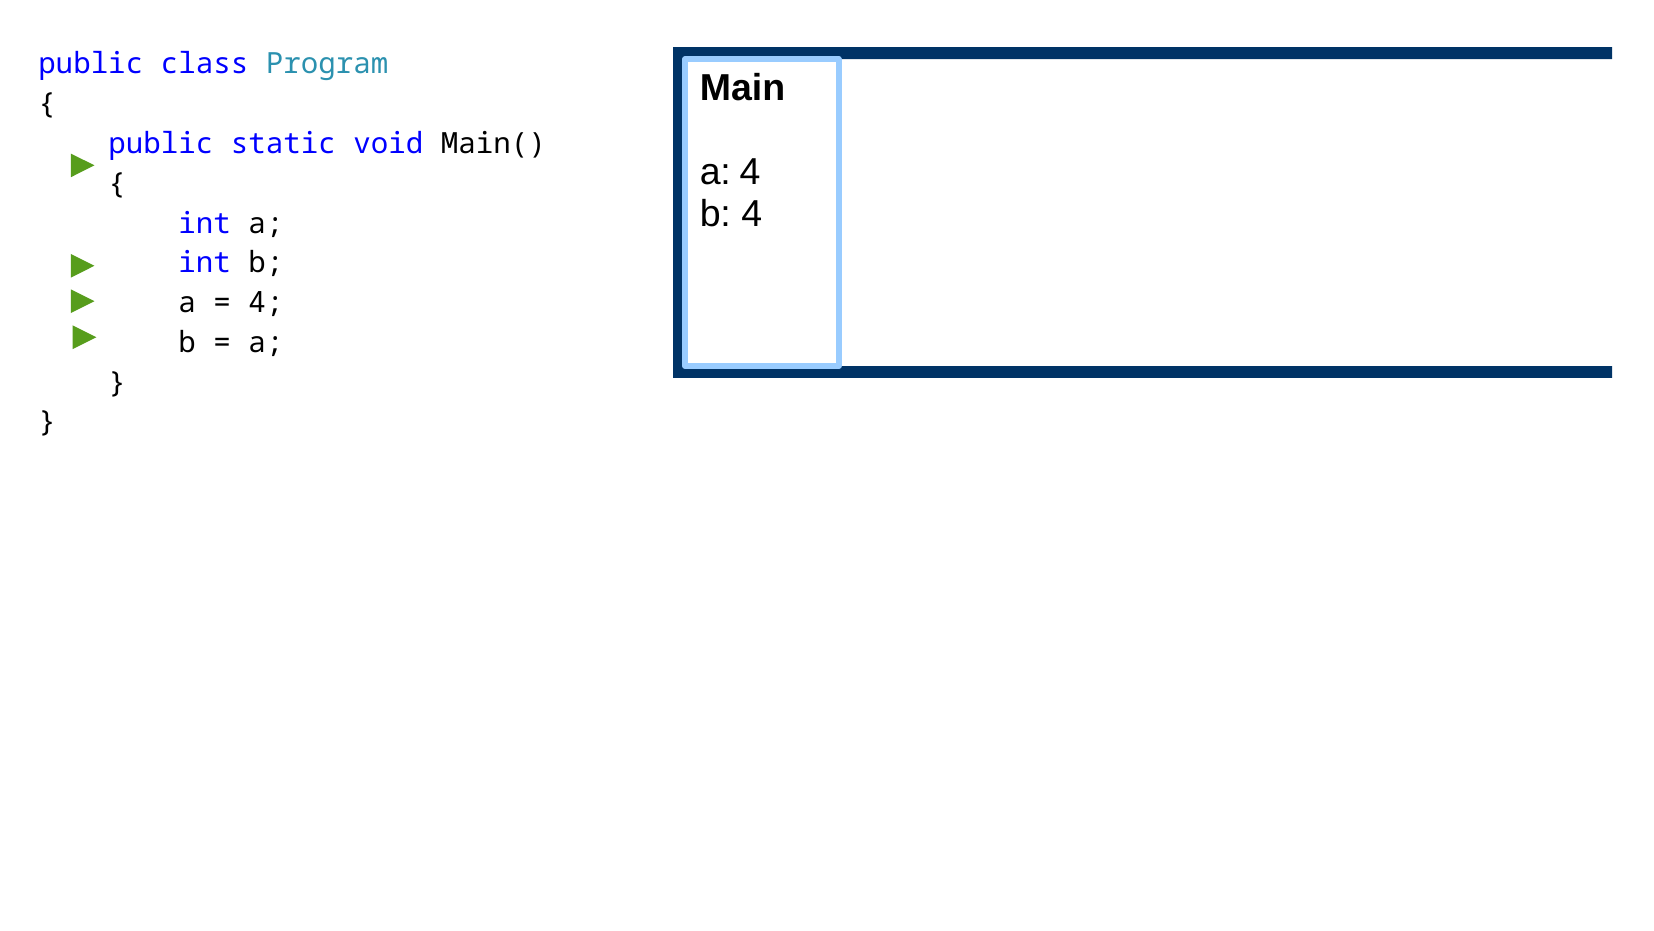

public class Program
{
 public static void Main()
 {
 int a;
 int b;
 a = 4;
 b = a;
 }
}
Main
a: 0
b: 0
4
4